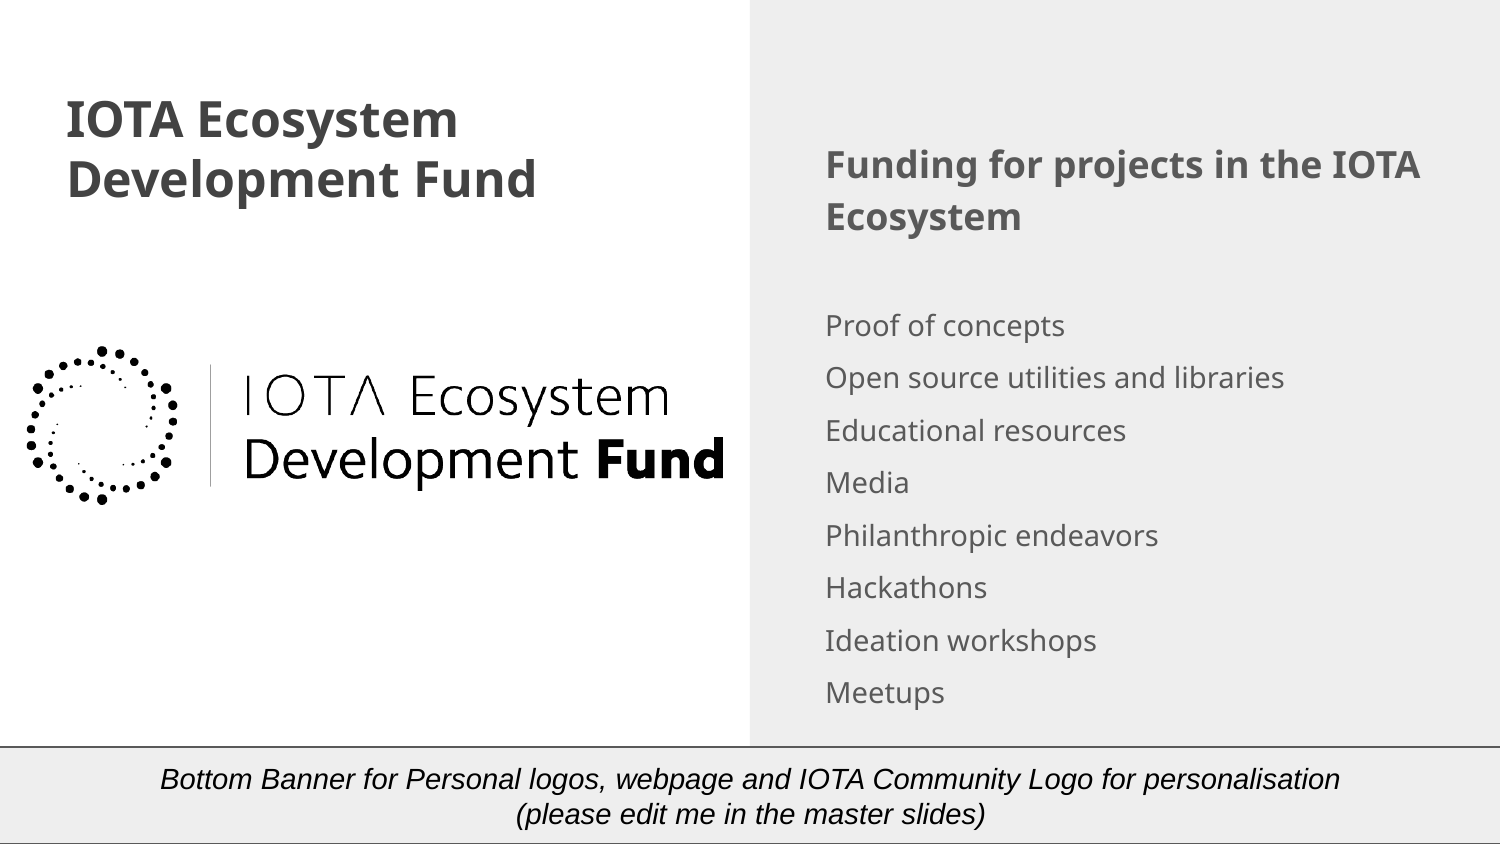

# IOTA Ecosystem Development Fund
Funding for projects in the IOTA Ecosystem
Proof of concepts
Open source utilities and libraries
Educational resources
Media
Philanthropic endeavors
Hackathons
Ideation workshops
Meetups